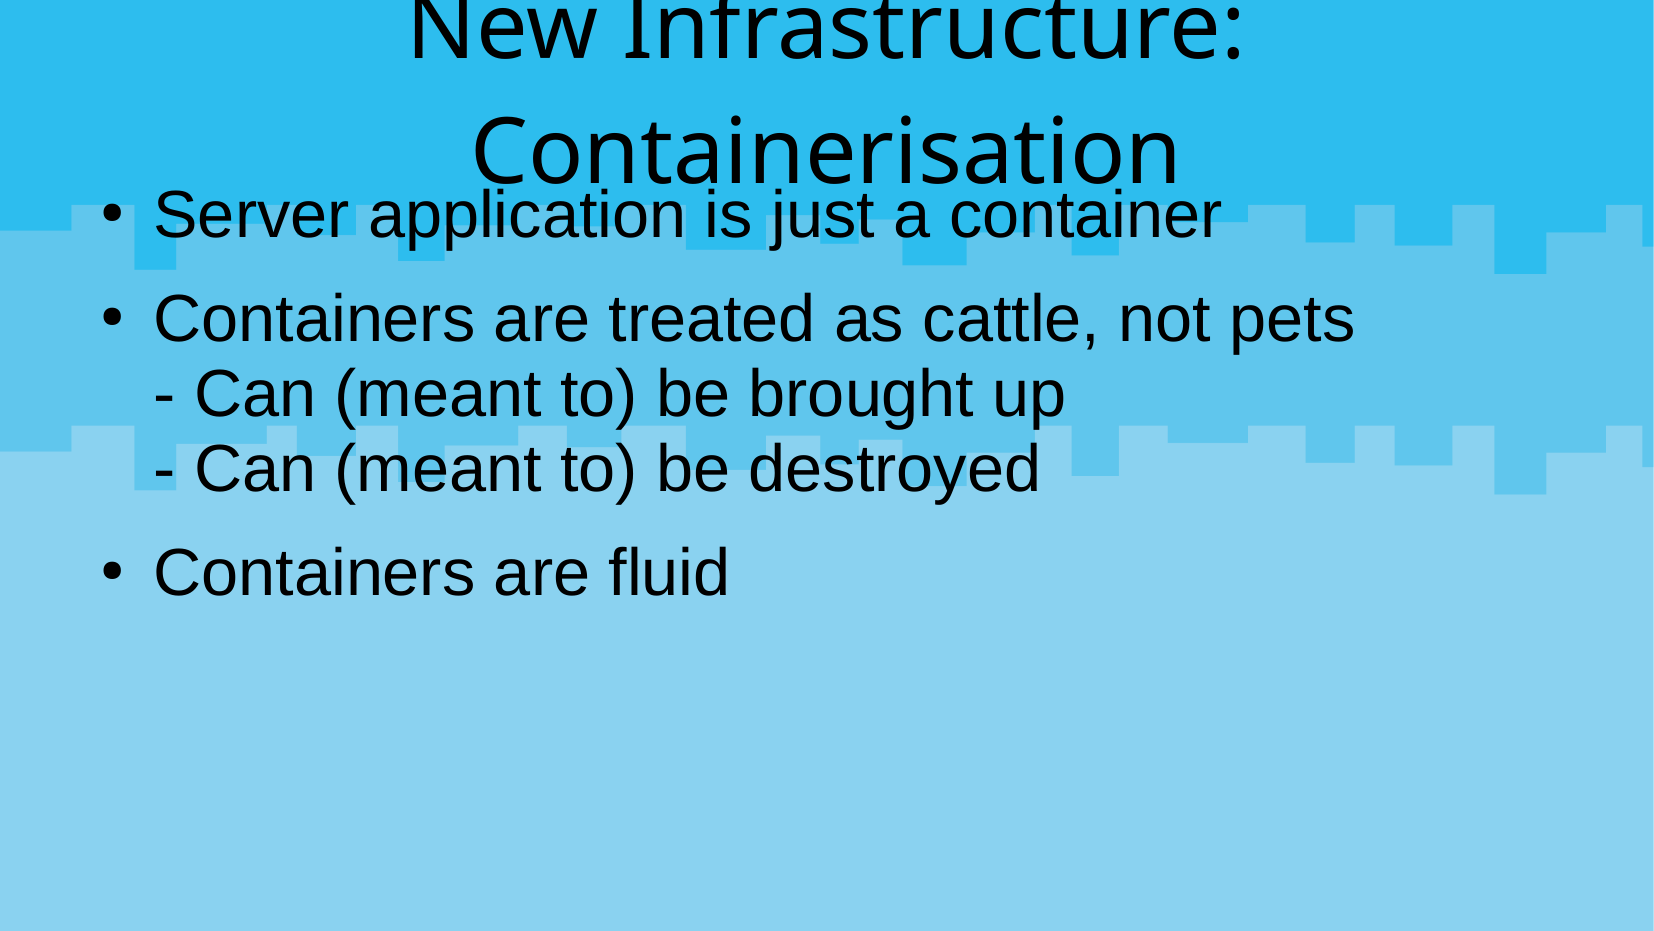

# New Infrastructure: Containerisation
Server application is just a container
Containers are treated as cattle, not pets
- Can (meant to) be brought up
- Can (meant to) be destroyed
Containers are fluid